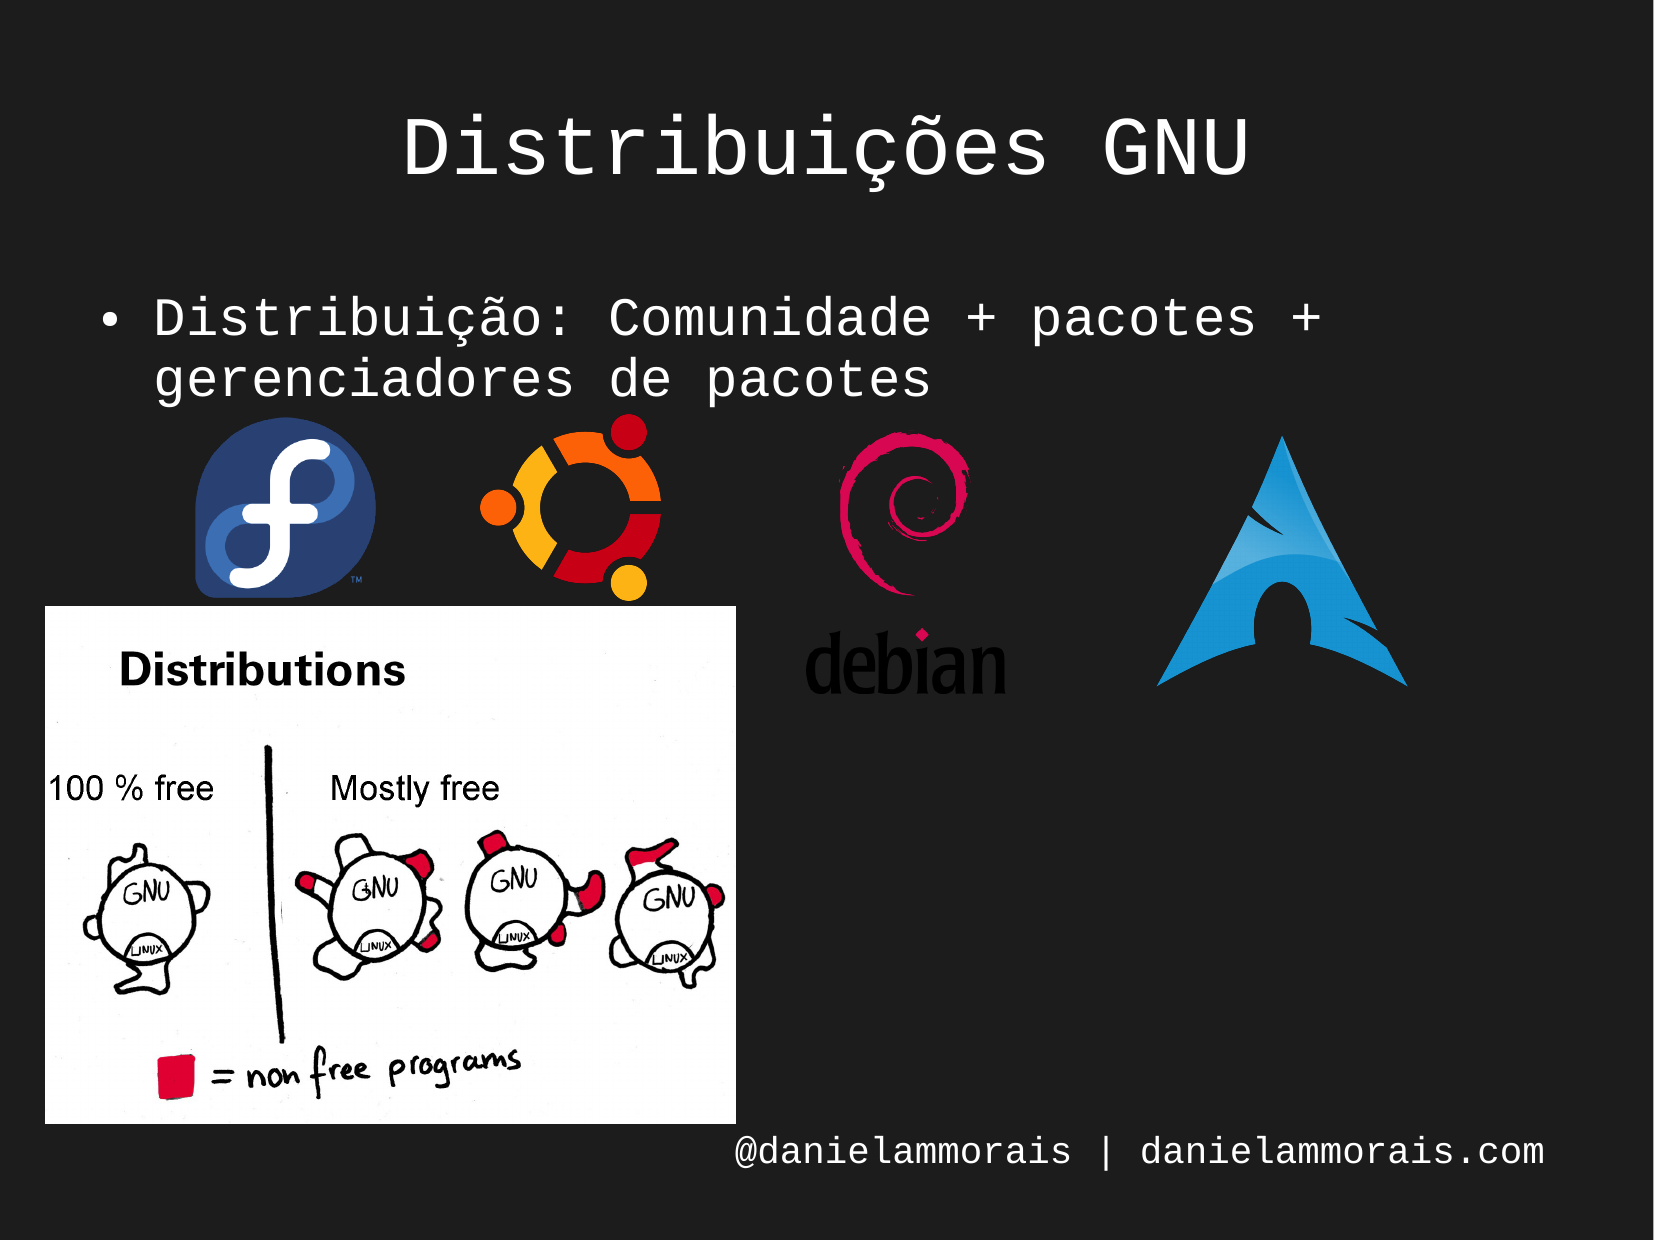

# Distribuições GNU
Distribuição: Comunidade + pacotes + gerenciadores de pacotes
@danielammorais | danielammorais.com